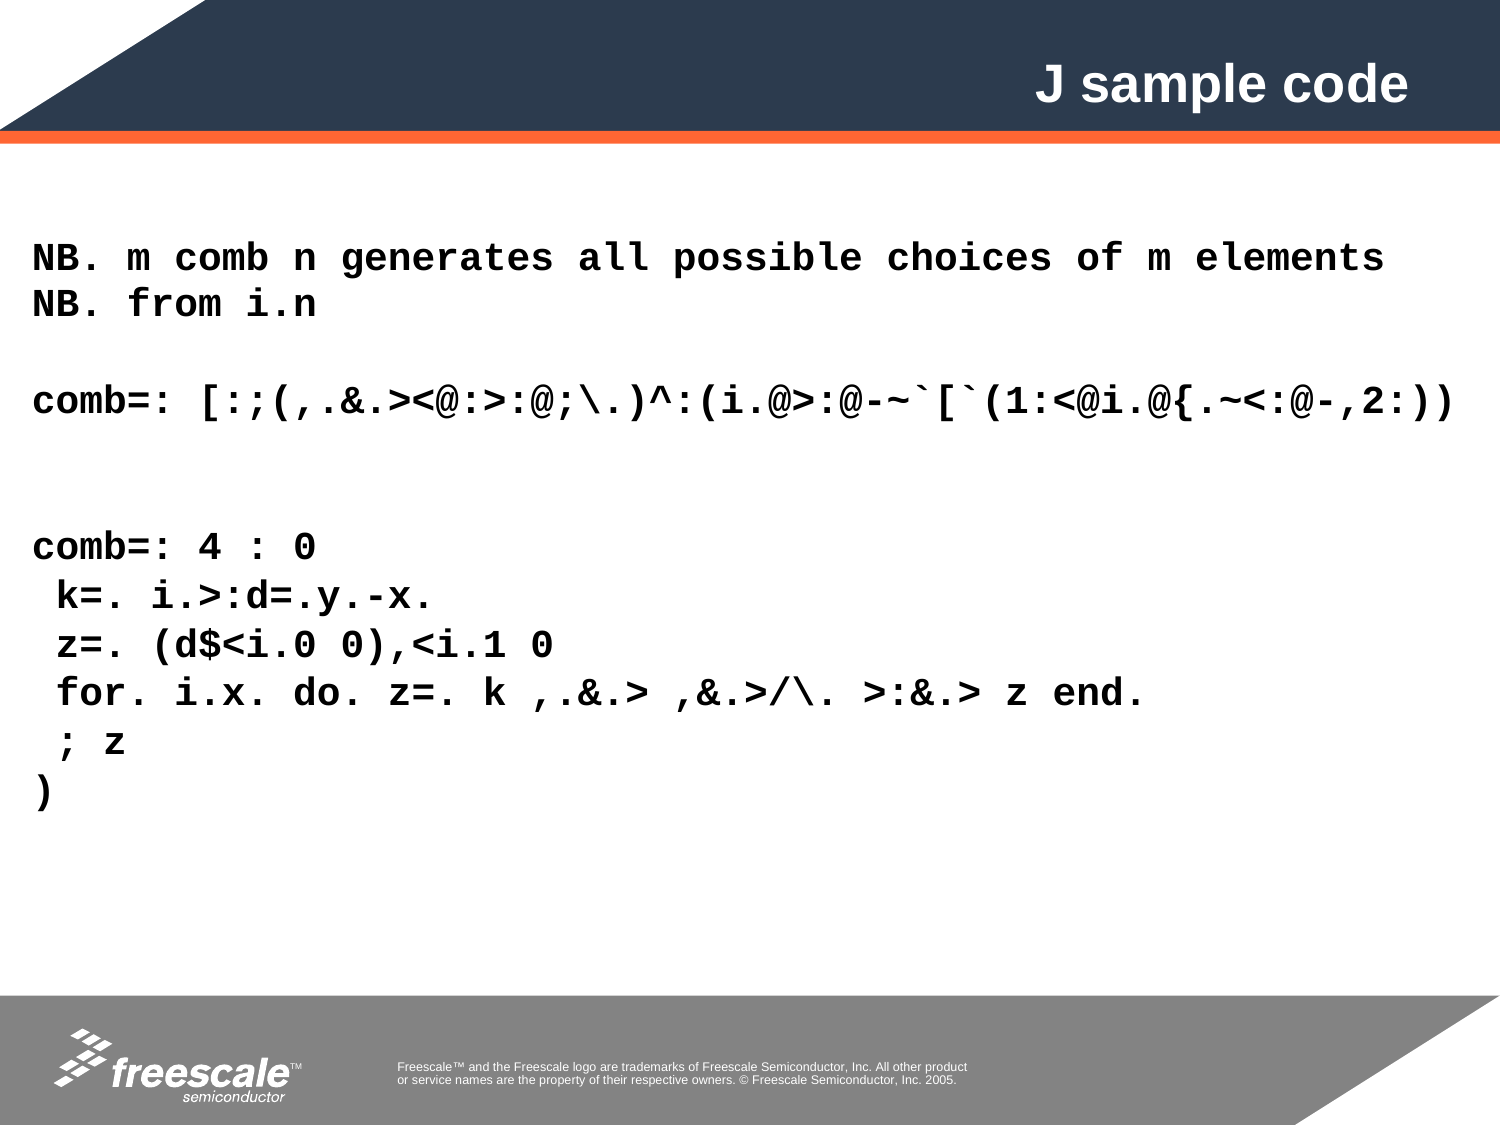

# J sample code
NB. m comb n generates all possible choices of m elements
NB. from i.n
comb=: [:;(,.&.><@:>:@;\.)^:(i.@>:@-~`[`(1:<@i.@{.~<:@-,2:))
comb=: 4 : 0
 k=. i.>:d=.y.-x.
 z=. (d$<i.0 0),<i.1 0
 for. i.x. do. z=. k ,.&.> ,&.>/\. >:&.> z end.
 ; z
)